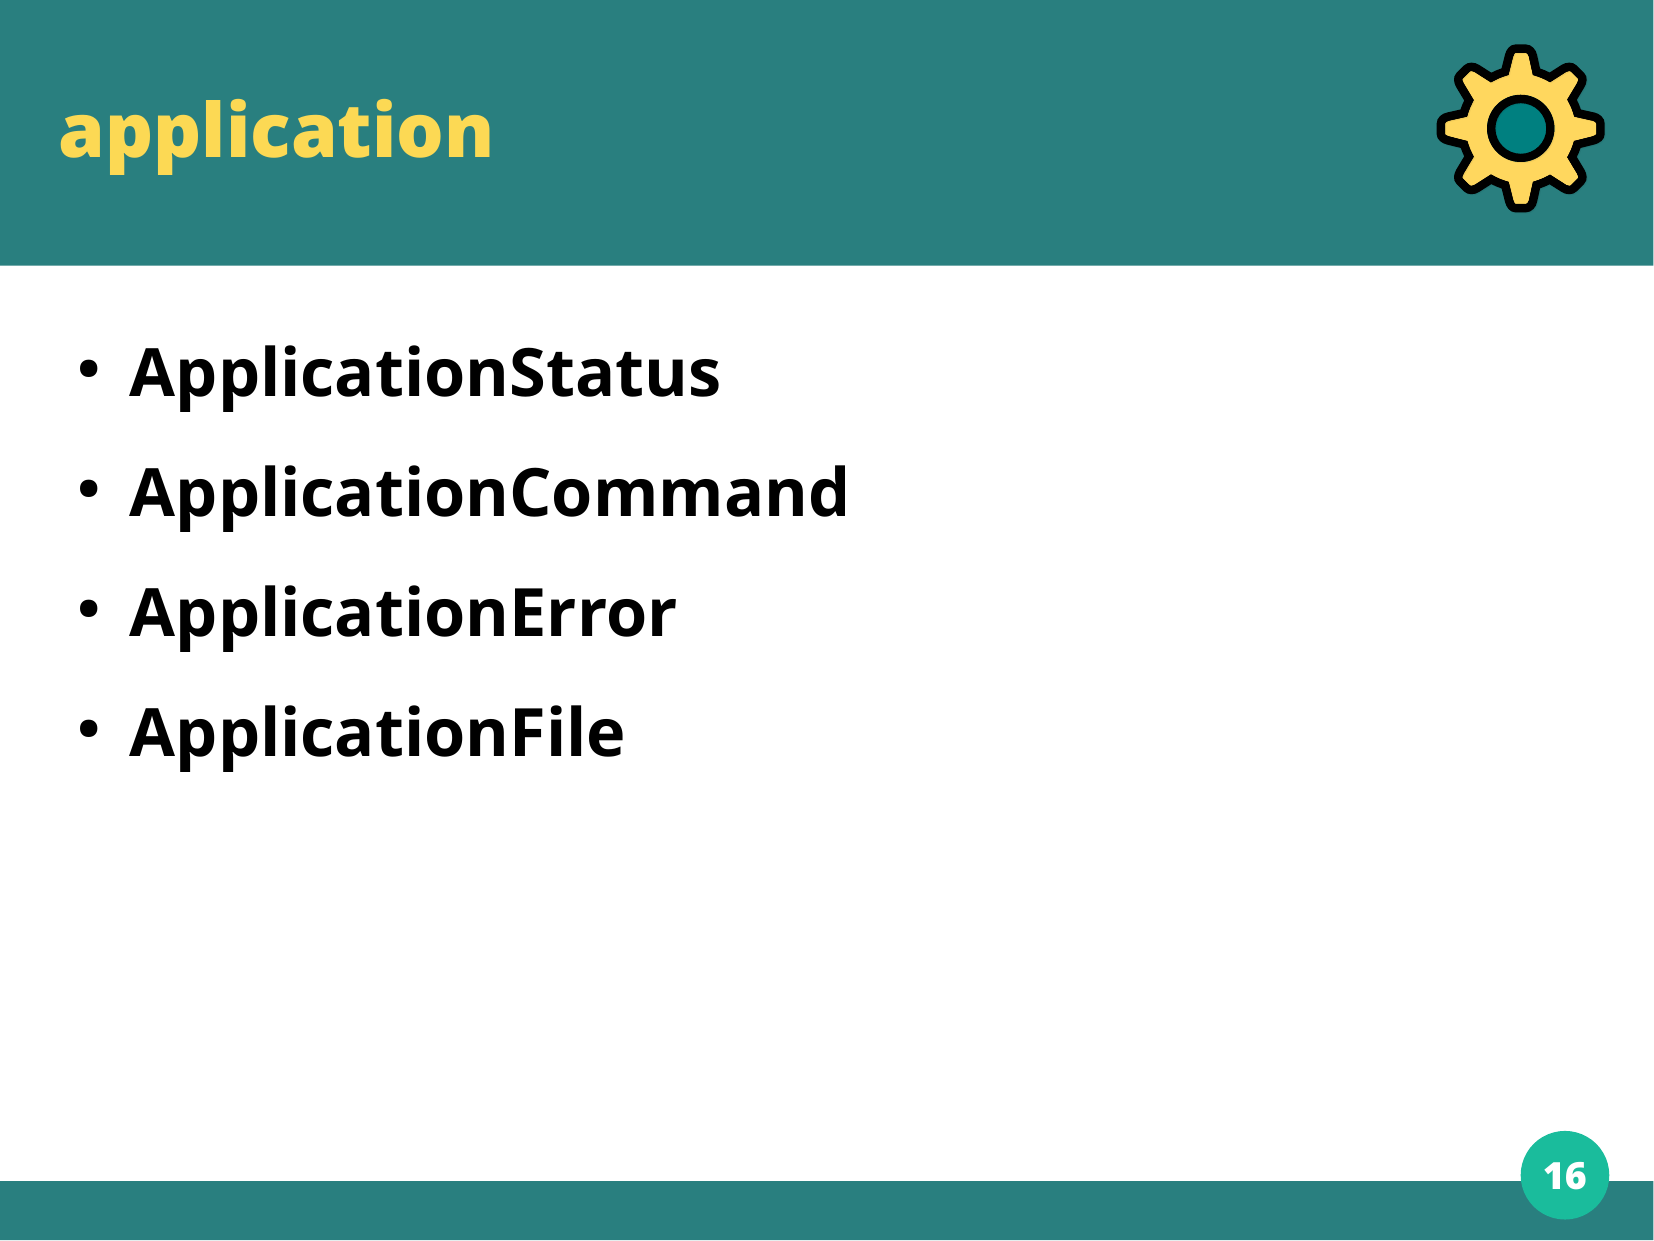

# application
ApplicationStatus
ApplicationCommand
ApplicationError
ApplicationFile
16